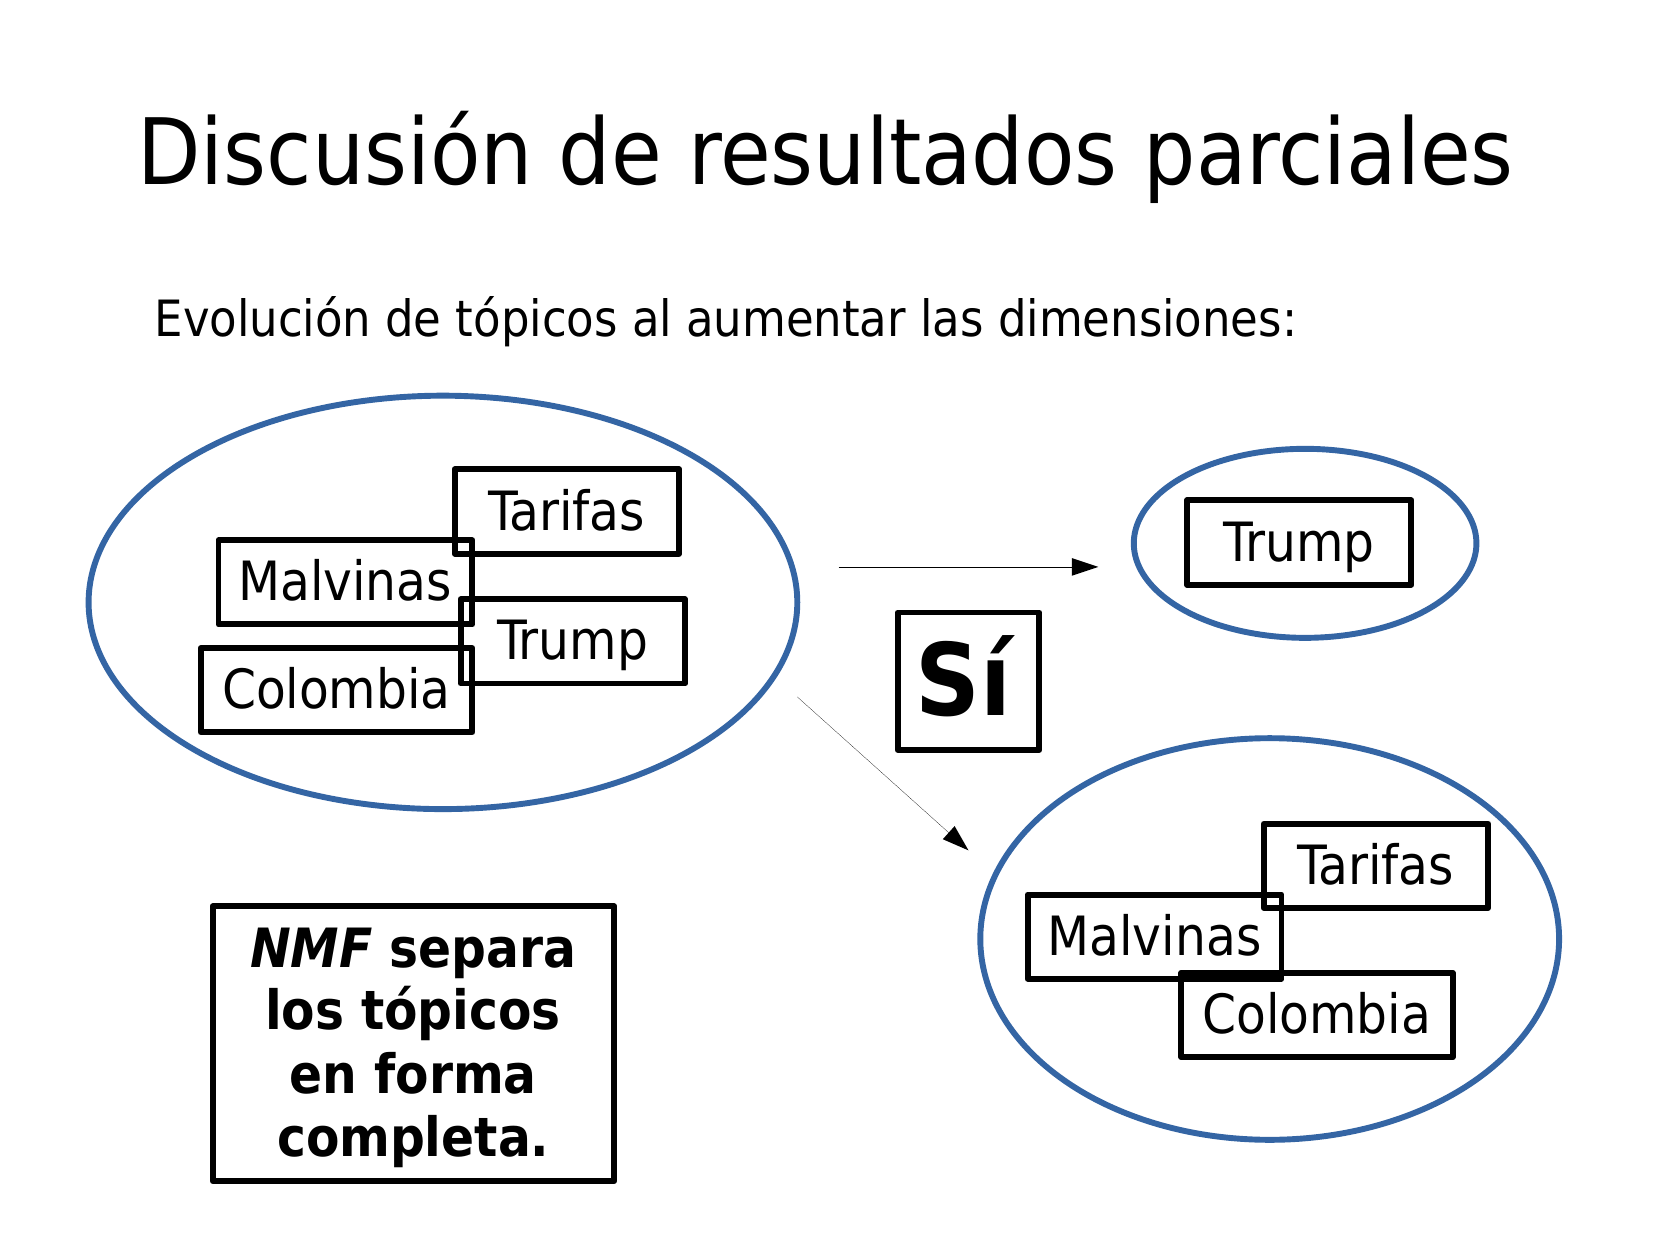

# Discusión de resultados parciales
Evolución de tópicos al aumentar las dimensiones:
Tarifas
Trump
Malvinas
Trump
Sí
Colombia
Tarifas
Malvinas
NMF separa los tópicos en forma completa.
Colombia